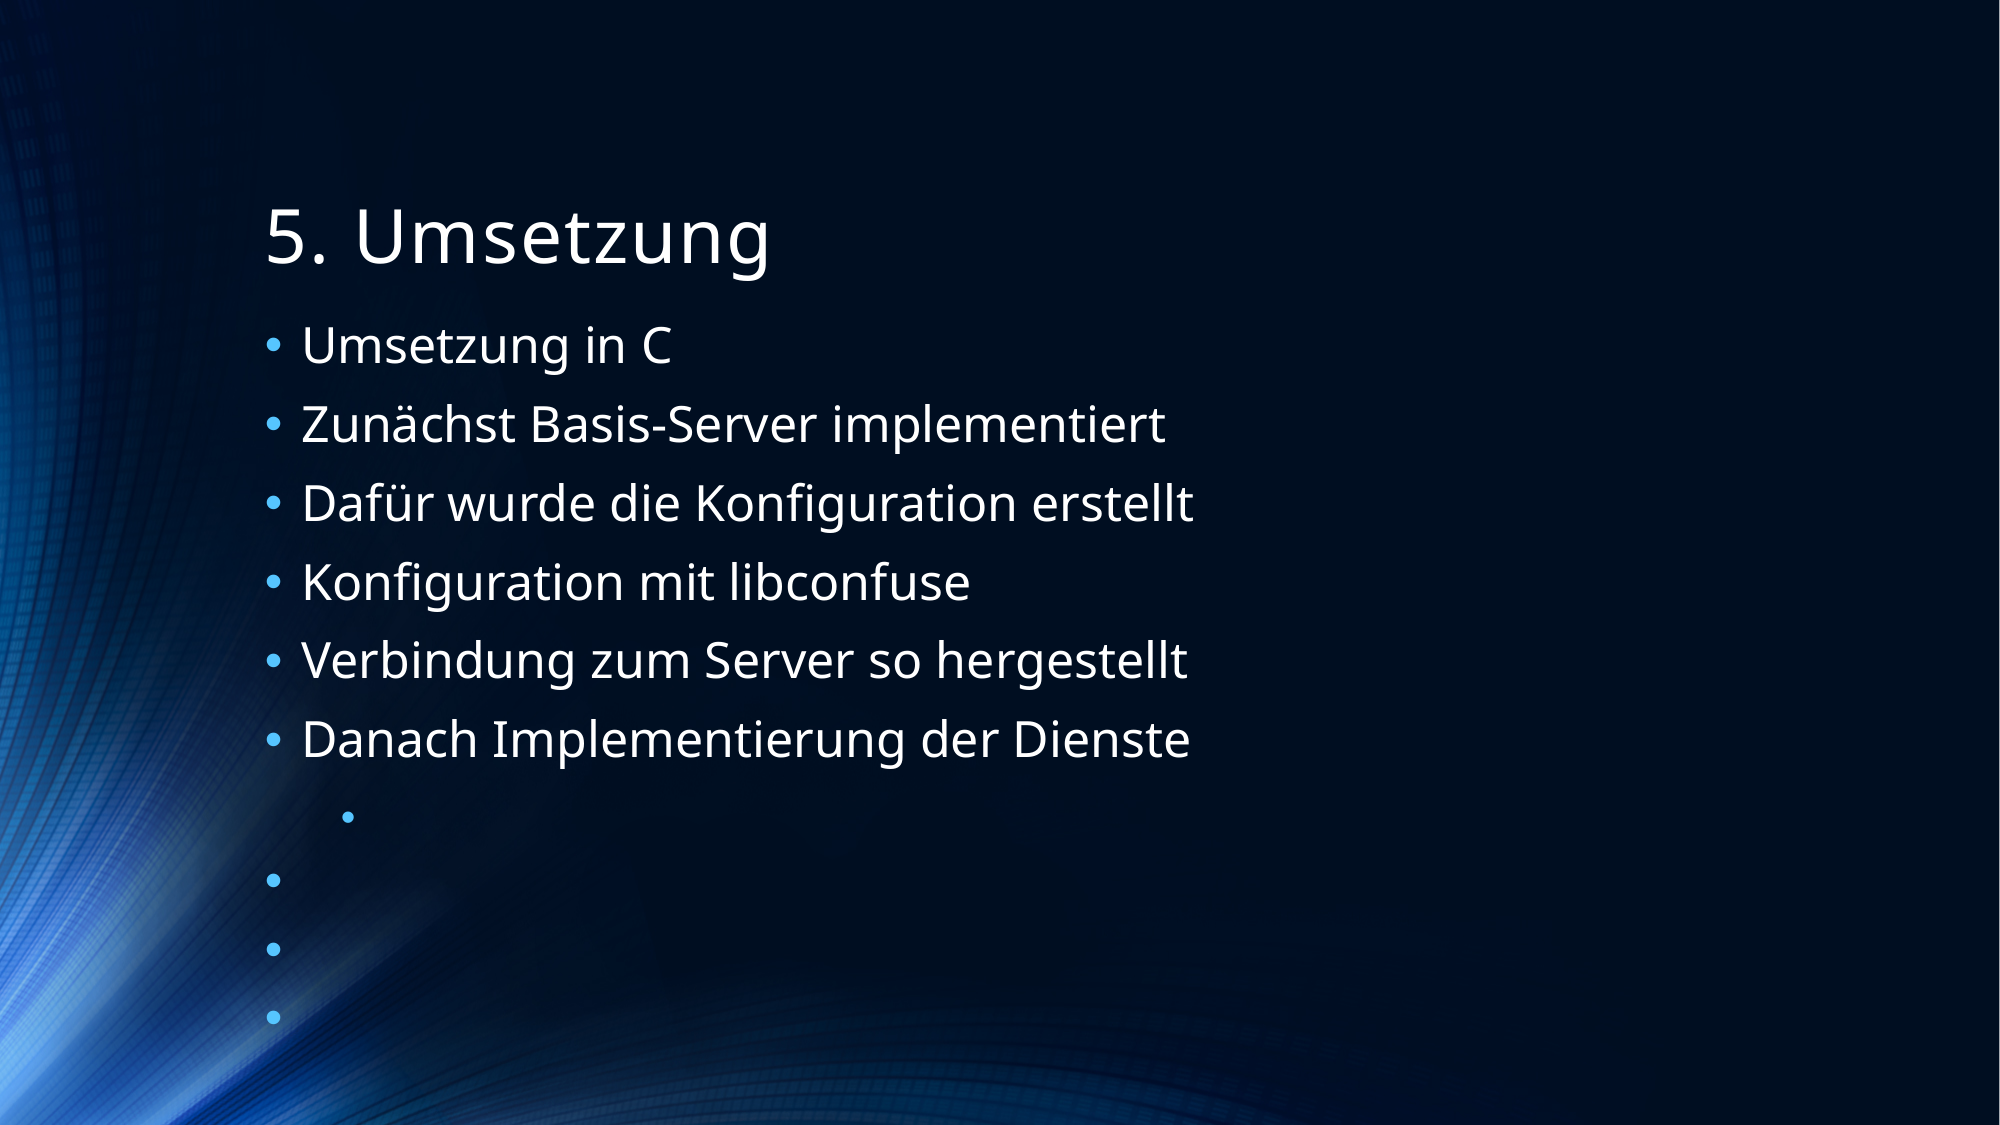

# 5. Umsetzung
Umsetzung in C
Zunächst Basis-Server implementiert
Dafür wurde die Konfiguration erstellt
Konfiguration mit libconfuse
Verbindung zum Server so hergestellt
Danach Implementierung der Dienste